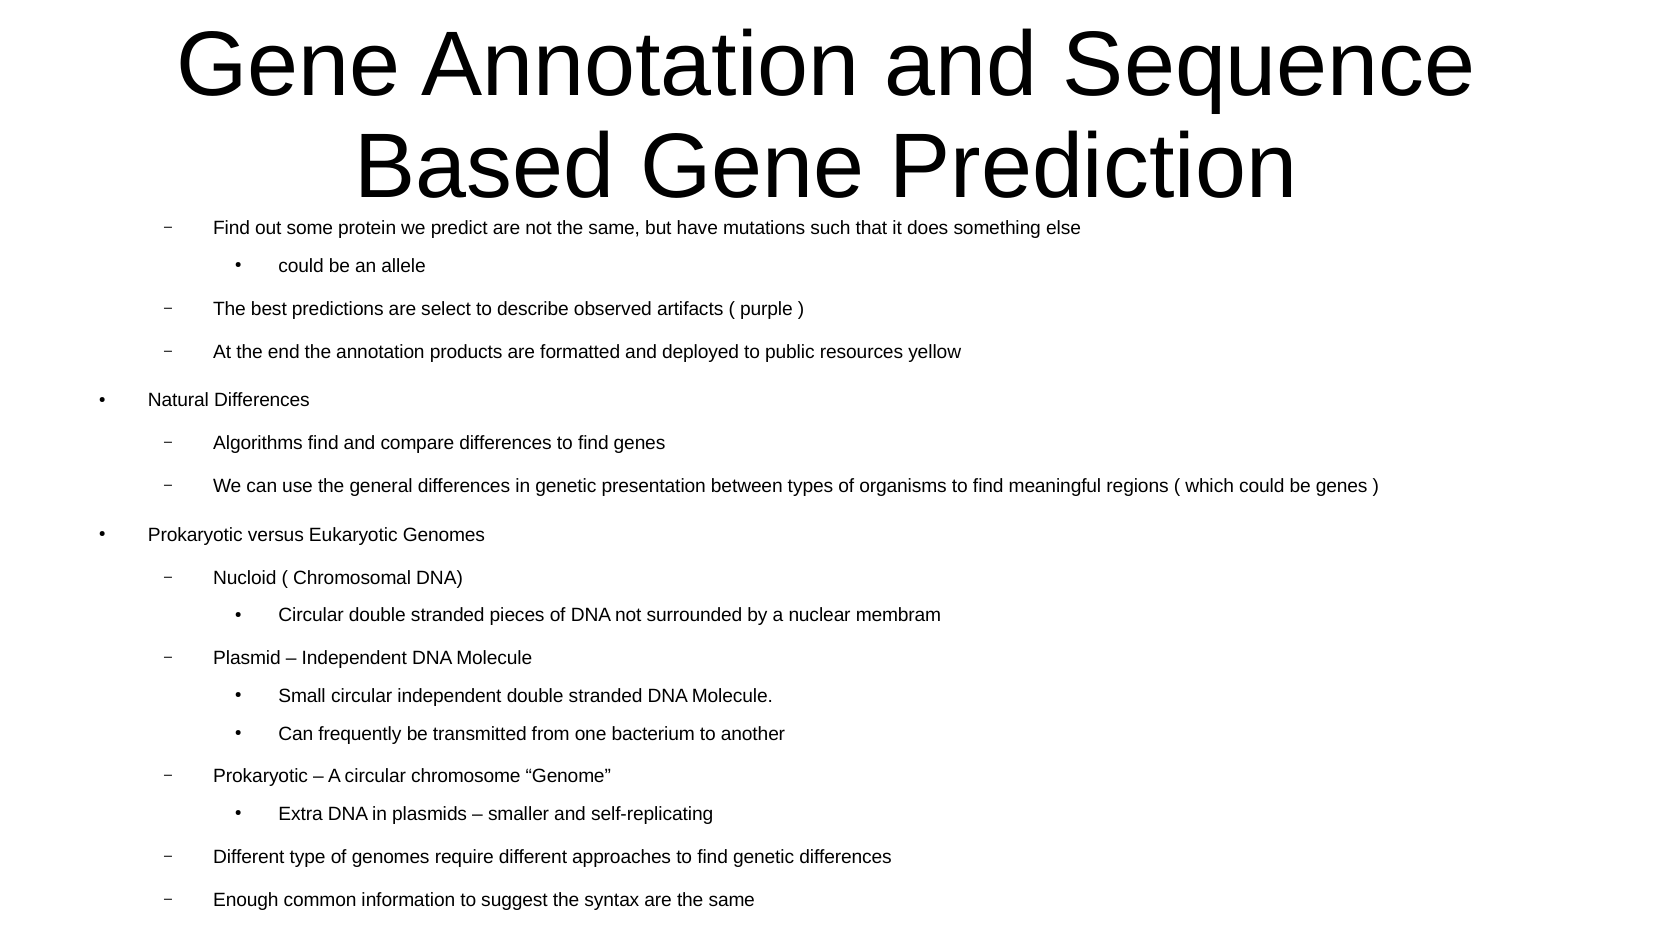

# Gene Annotation and Sequence Based Gene Prediction
Find out some protein we predict are not the same, but have mutations such that it does something else
could be an allele
The best predictions are select to describe observed artifacts ( purple )
At the end the annotation products are formatted and deployed to public resources yellow
Natural Differences
Algorithms find and compare differences to find genes
We can use the general differences in genetic presentation between types of organisms to find meaningful regions ( which could be genes )
Prokaryotic versus Eukaryotic Genomes
Nucloid ( Chromosomal DNA)
Circular double stranded pieces of DNA not surrounded by a nuclear membram
Plasmid – Independent DNA Molecule
Small circular independent double stranded DNA Molecule.
Can frequently be transmitted from one bacterium to another
Prokaryotic – A circular chromosome “Genome”
Extra DNA in plasmids – smaller and self-replicating
Different type of genomes require different approaches to find genetic differences
Enough common information to suggest the syntax are the same